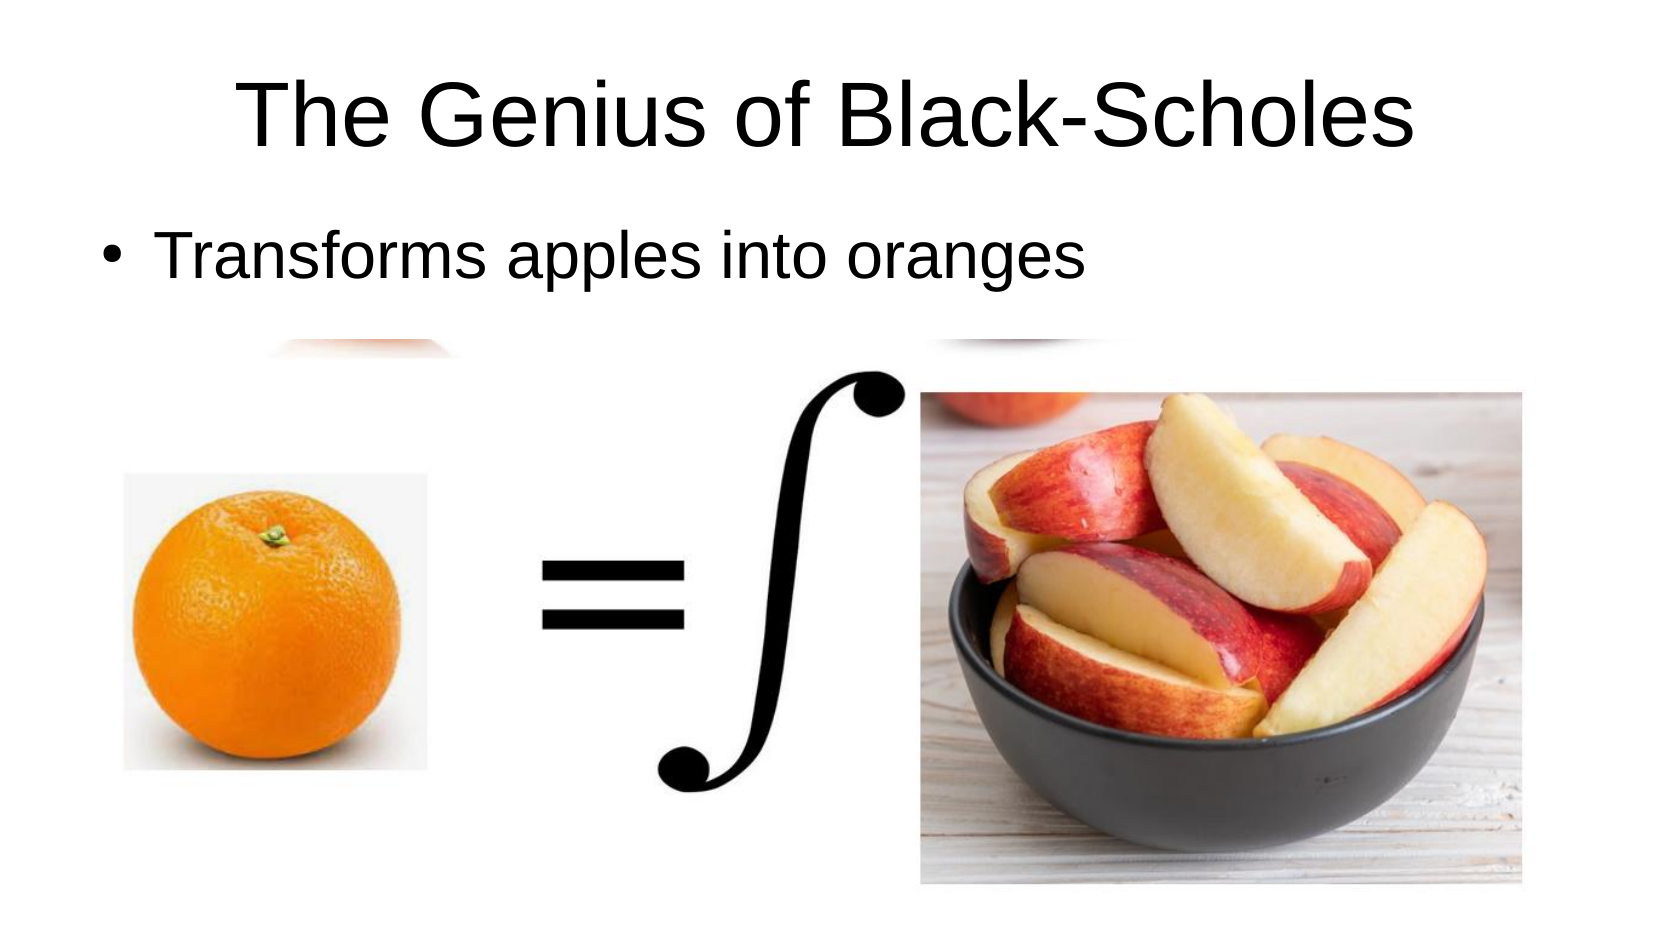

# The Genius of Black-Scholes
Transforms apples into oranges